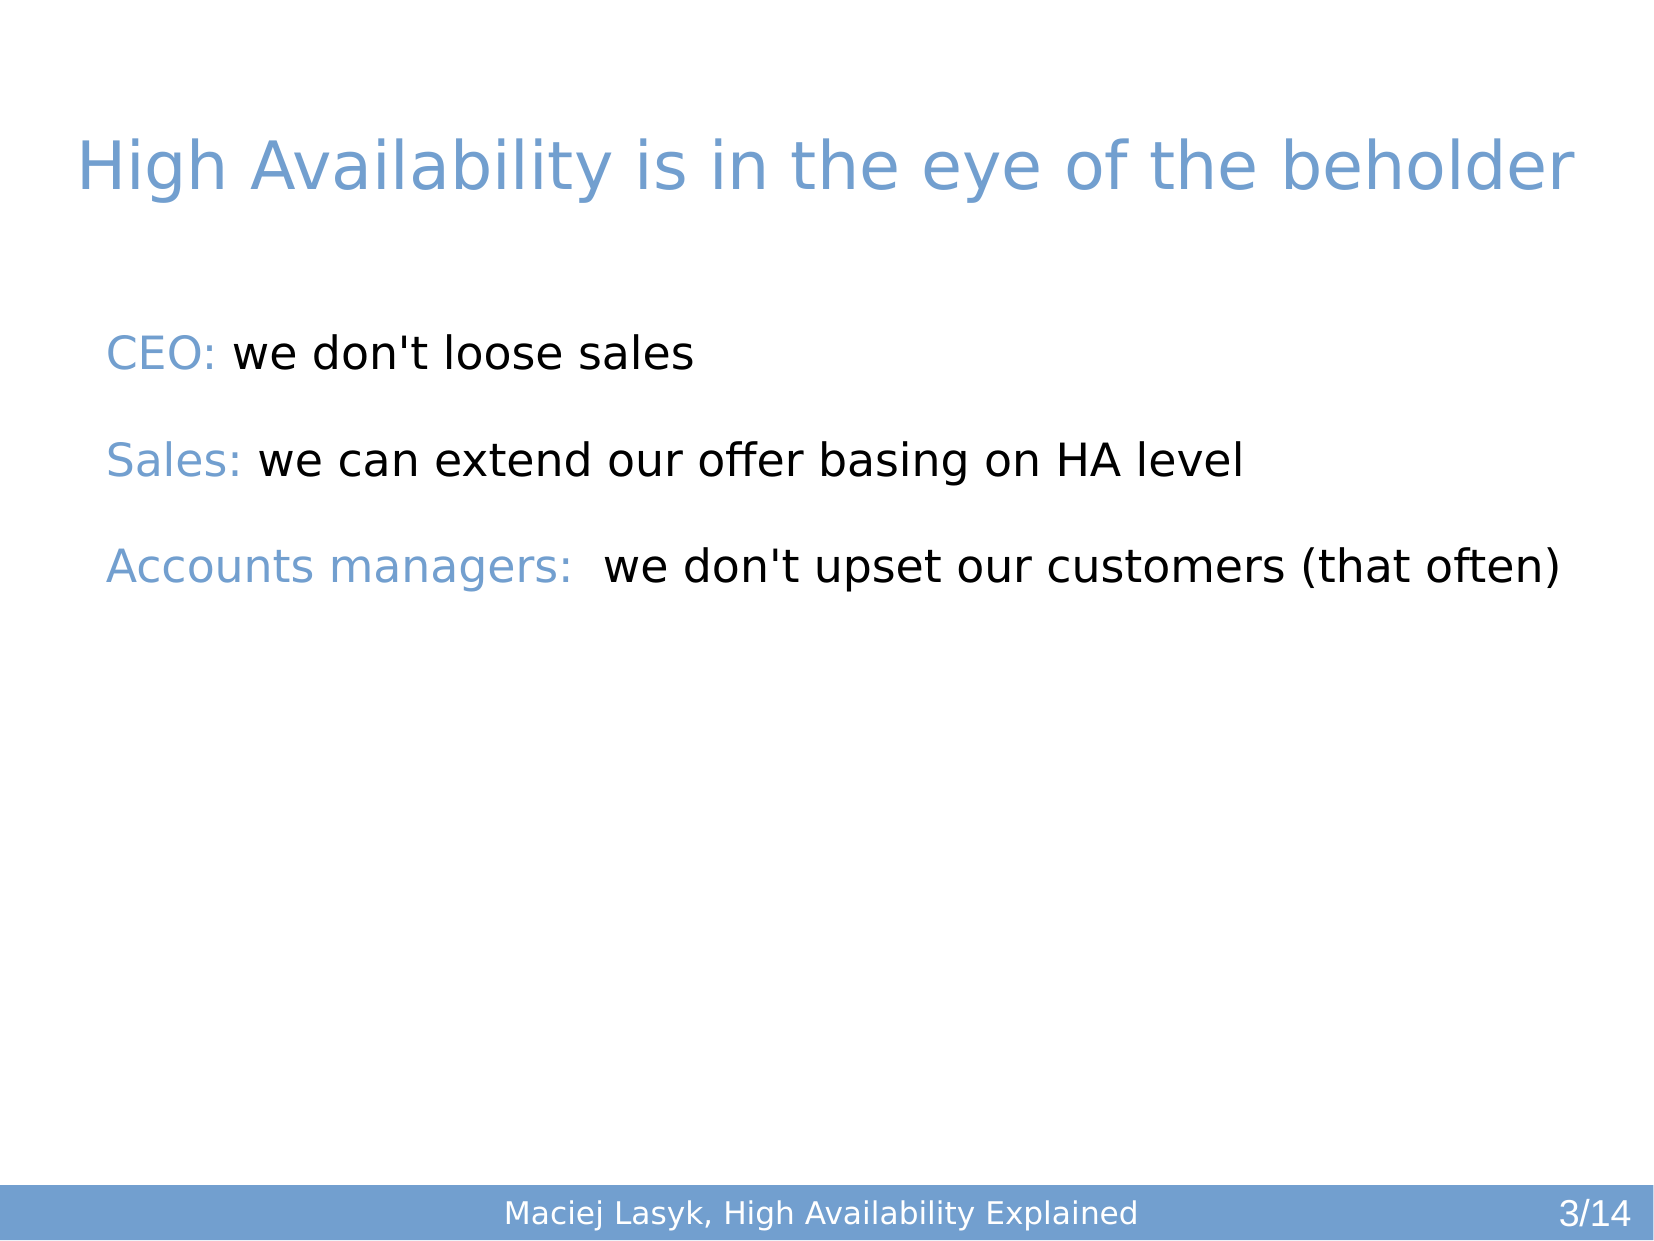

High Availability is in the eye of the beholder
CEO: we don't loose sales
Sales: we can extend our offer basing on HA level
Accounts managers: we don't upset our customers (that often)
 3/14
Maciej Lasyk, High Availability Explained